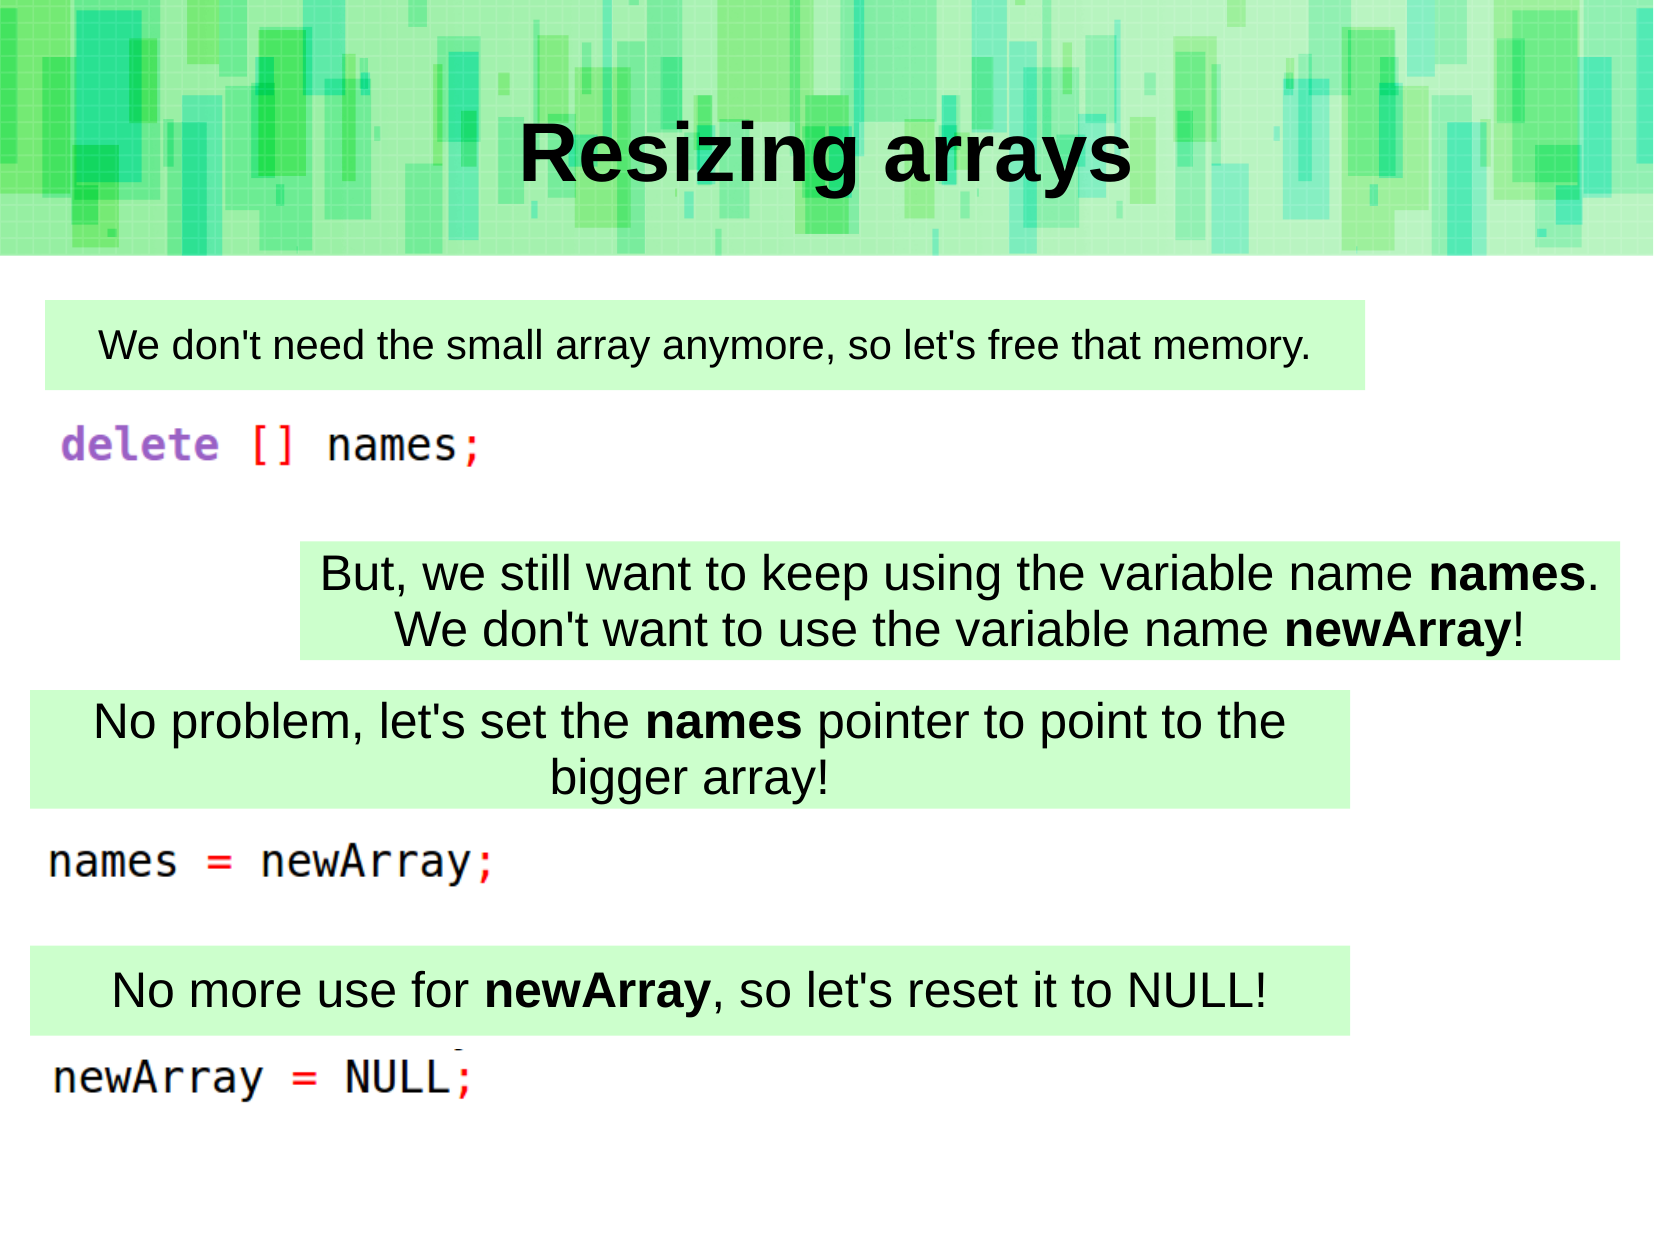

# Resizing arrays
We don't need the small array anymore, so let's free that memory.
But, we still want to keep using the variable name names.
We don't want to use the variable name newArray!
No problem, let's set the names pointer to point to the bigger array!
No more use for newArray, so let's reset it to NULL!